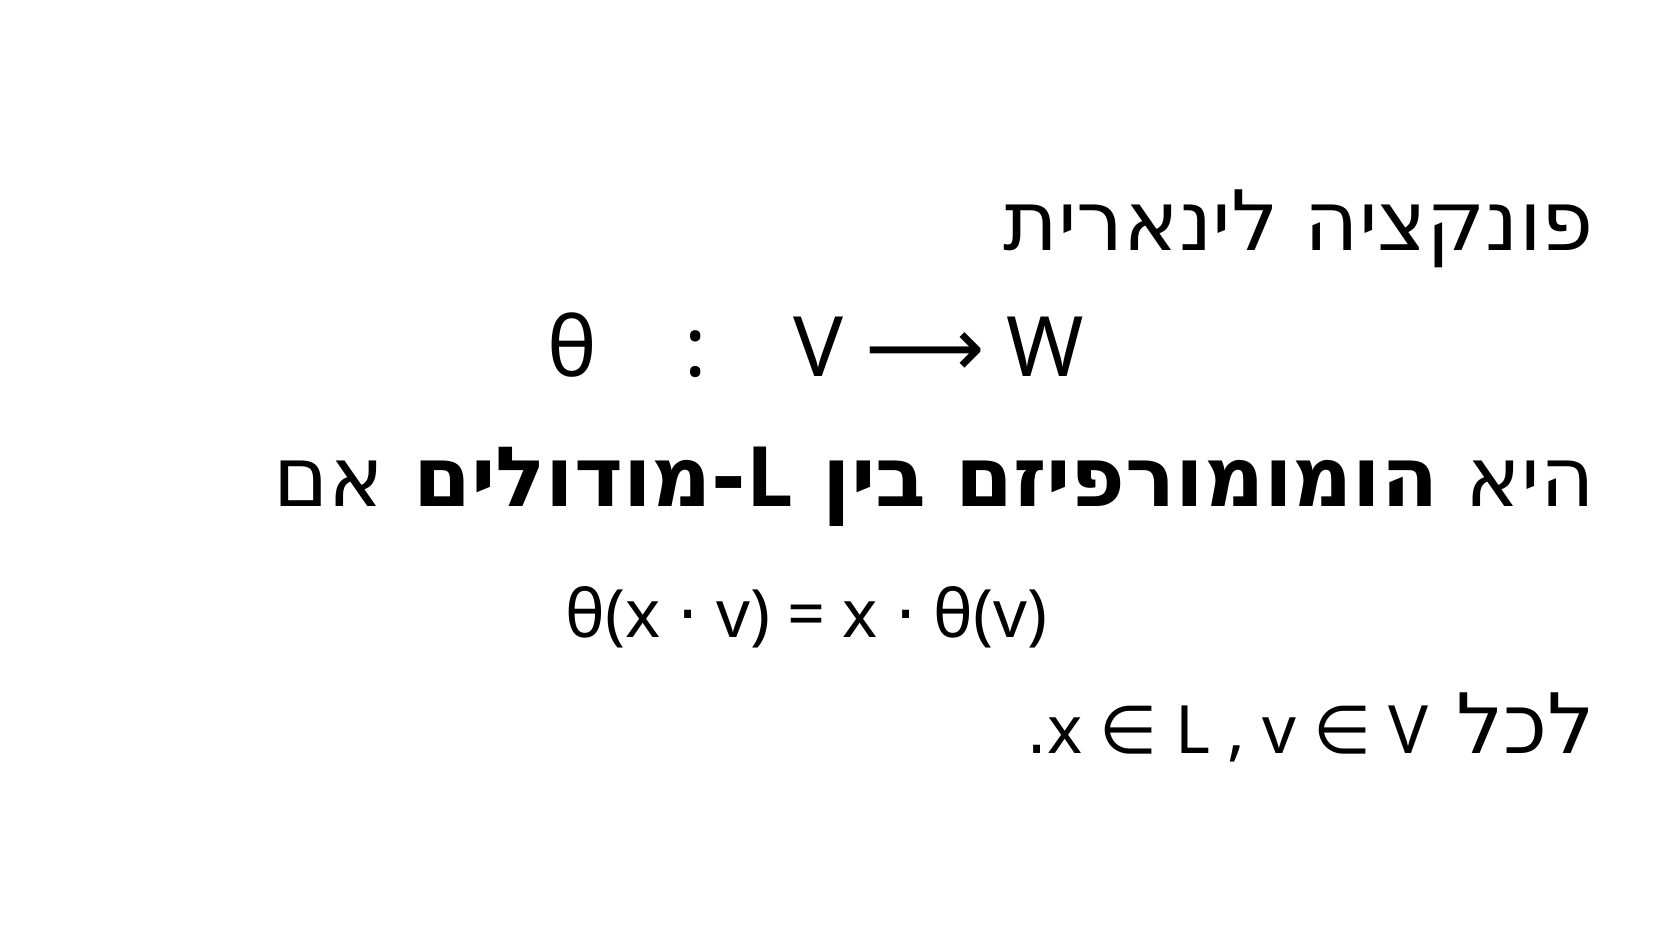

# פונקציה לינארית
θ : V ⟶ W
היא הומומורפיזם בין L-מודולים אם
θ(x ⋅ v) = x ⋅ θ(v)
לכל x ∈ L , v ∈ V.